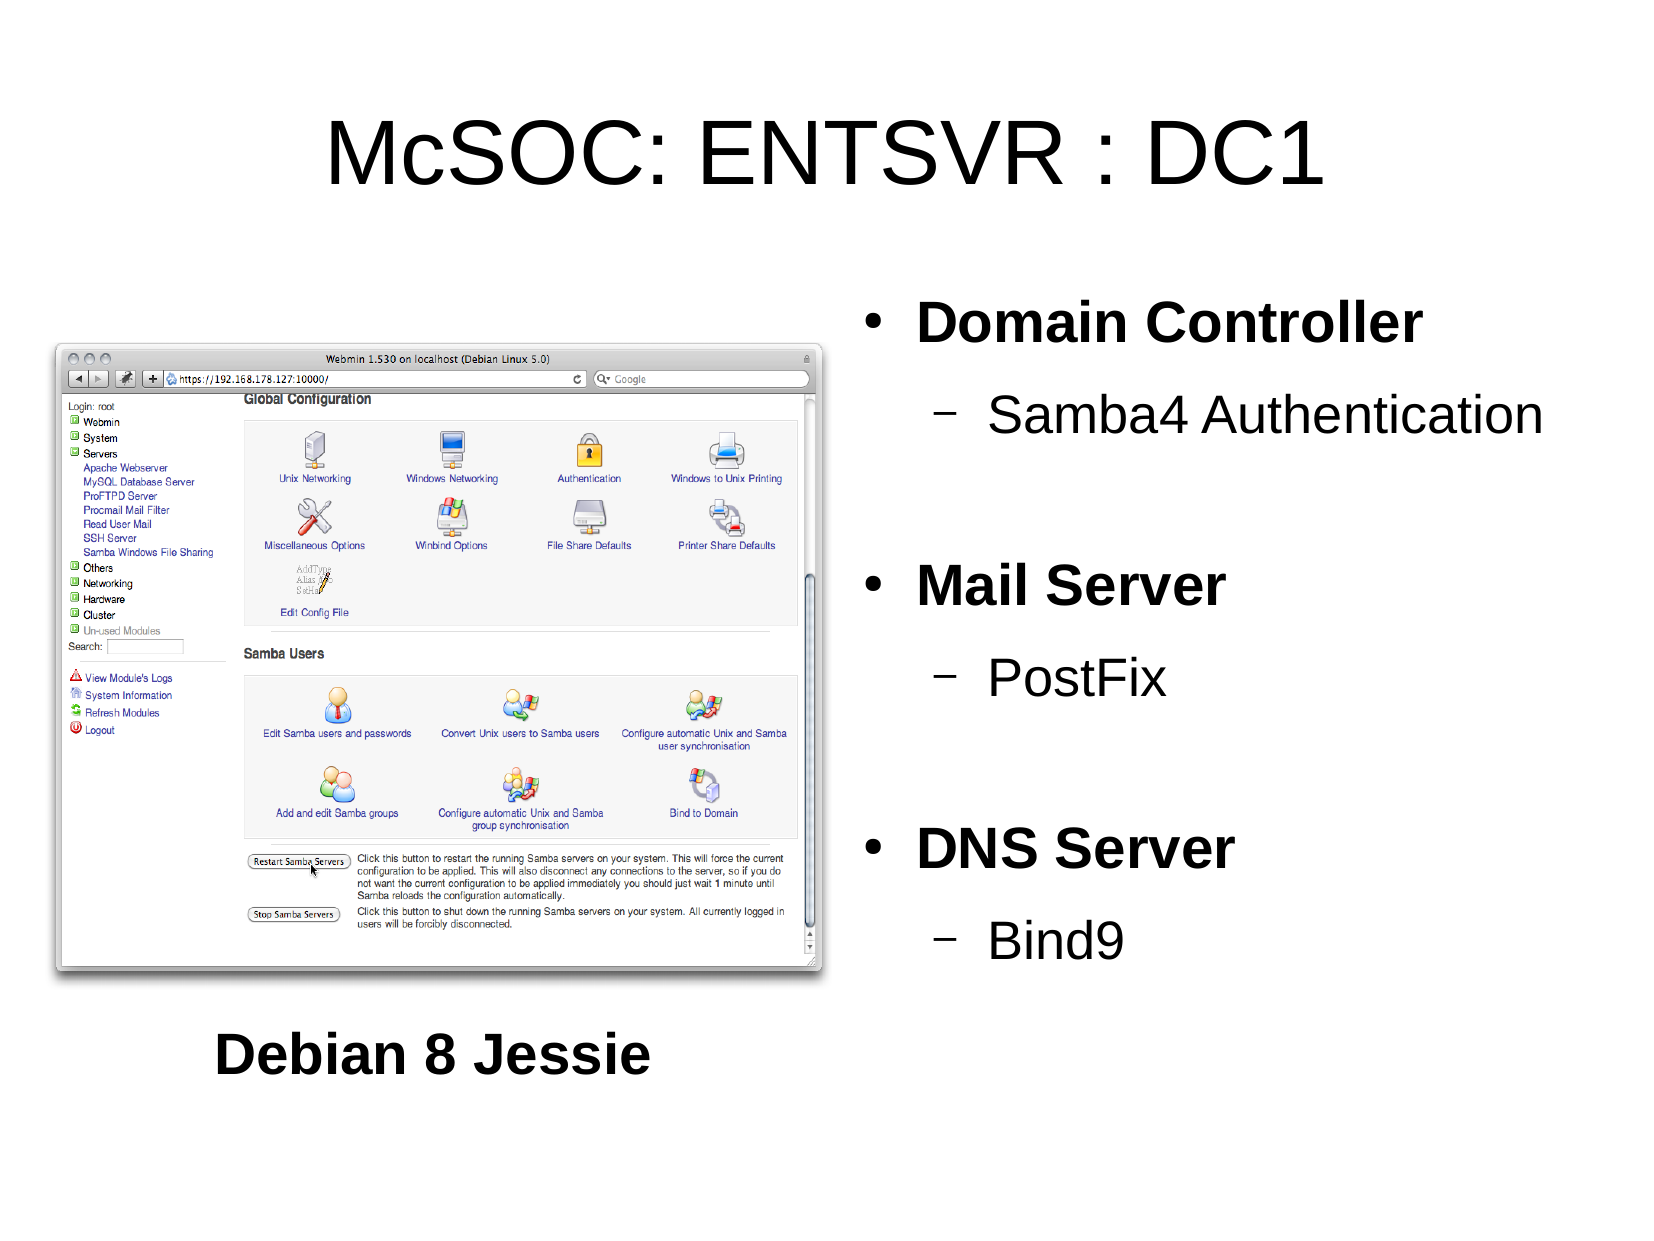

# McSOC: ENTSVR : DC1
Domain Controller
Samba4 Authentication
Mail Server
PostFix
DNS Server
Bind9
Debian 8 Jessie